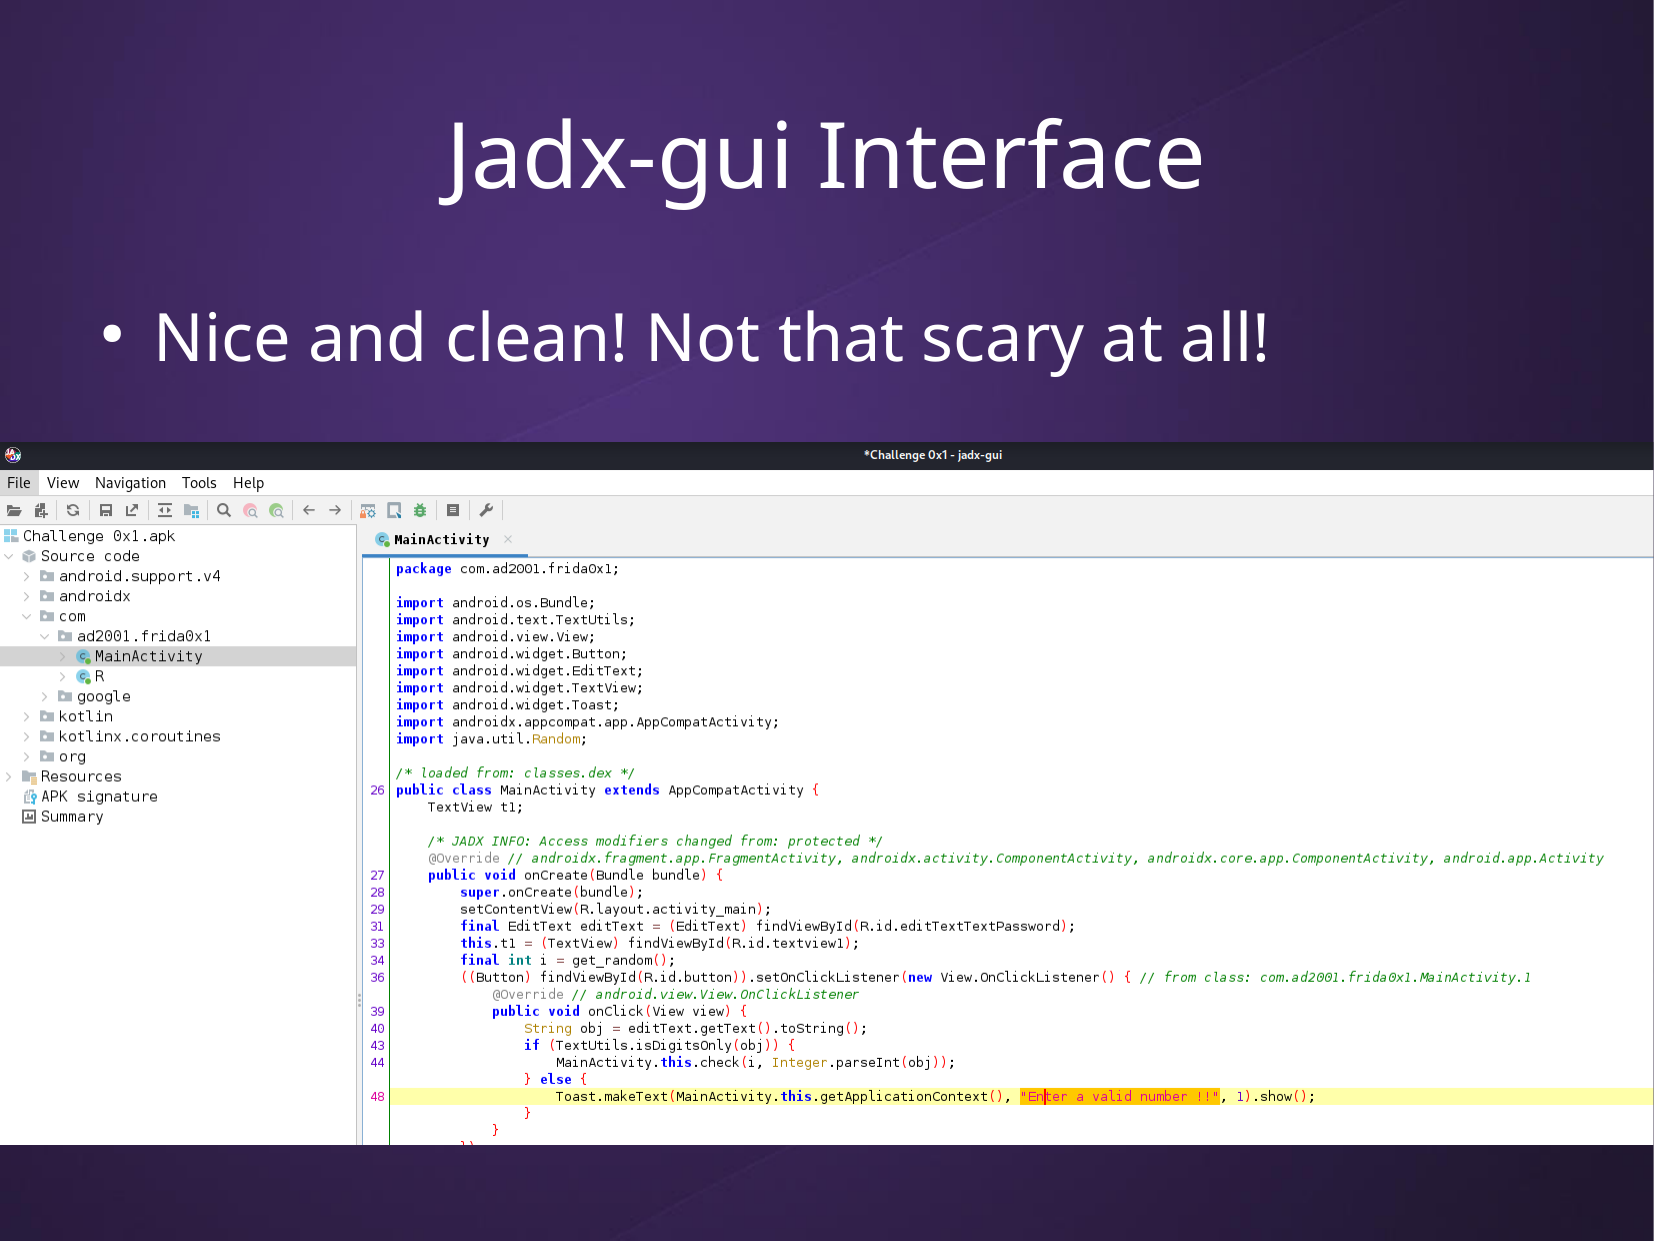

# Jadx-gui Interface
Nice and clean! Not that scary at all!